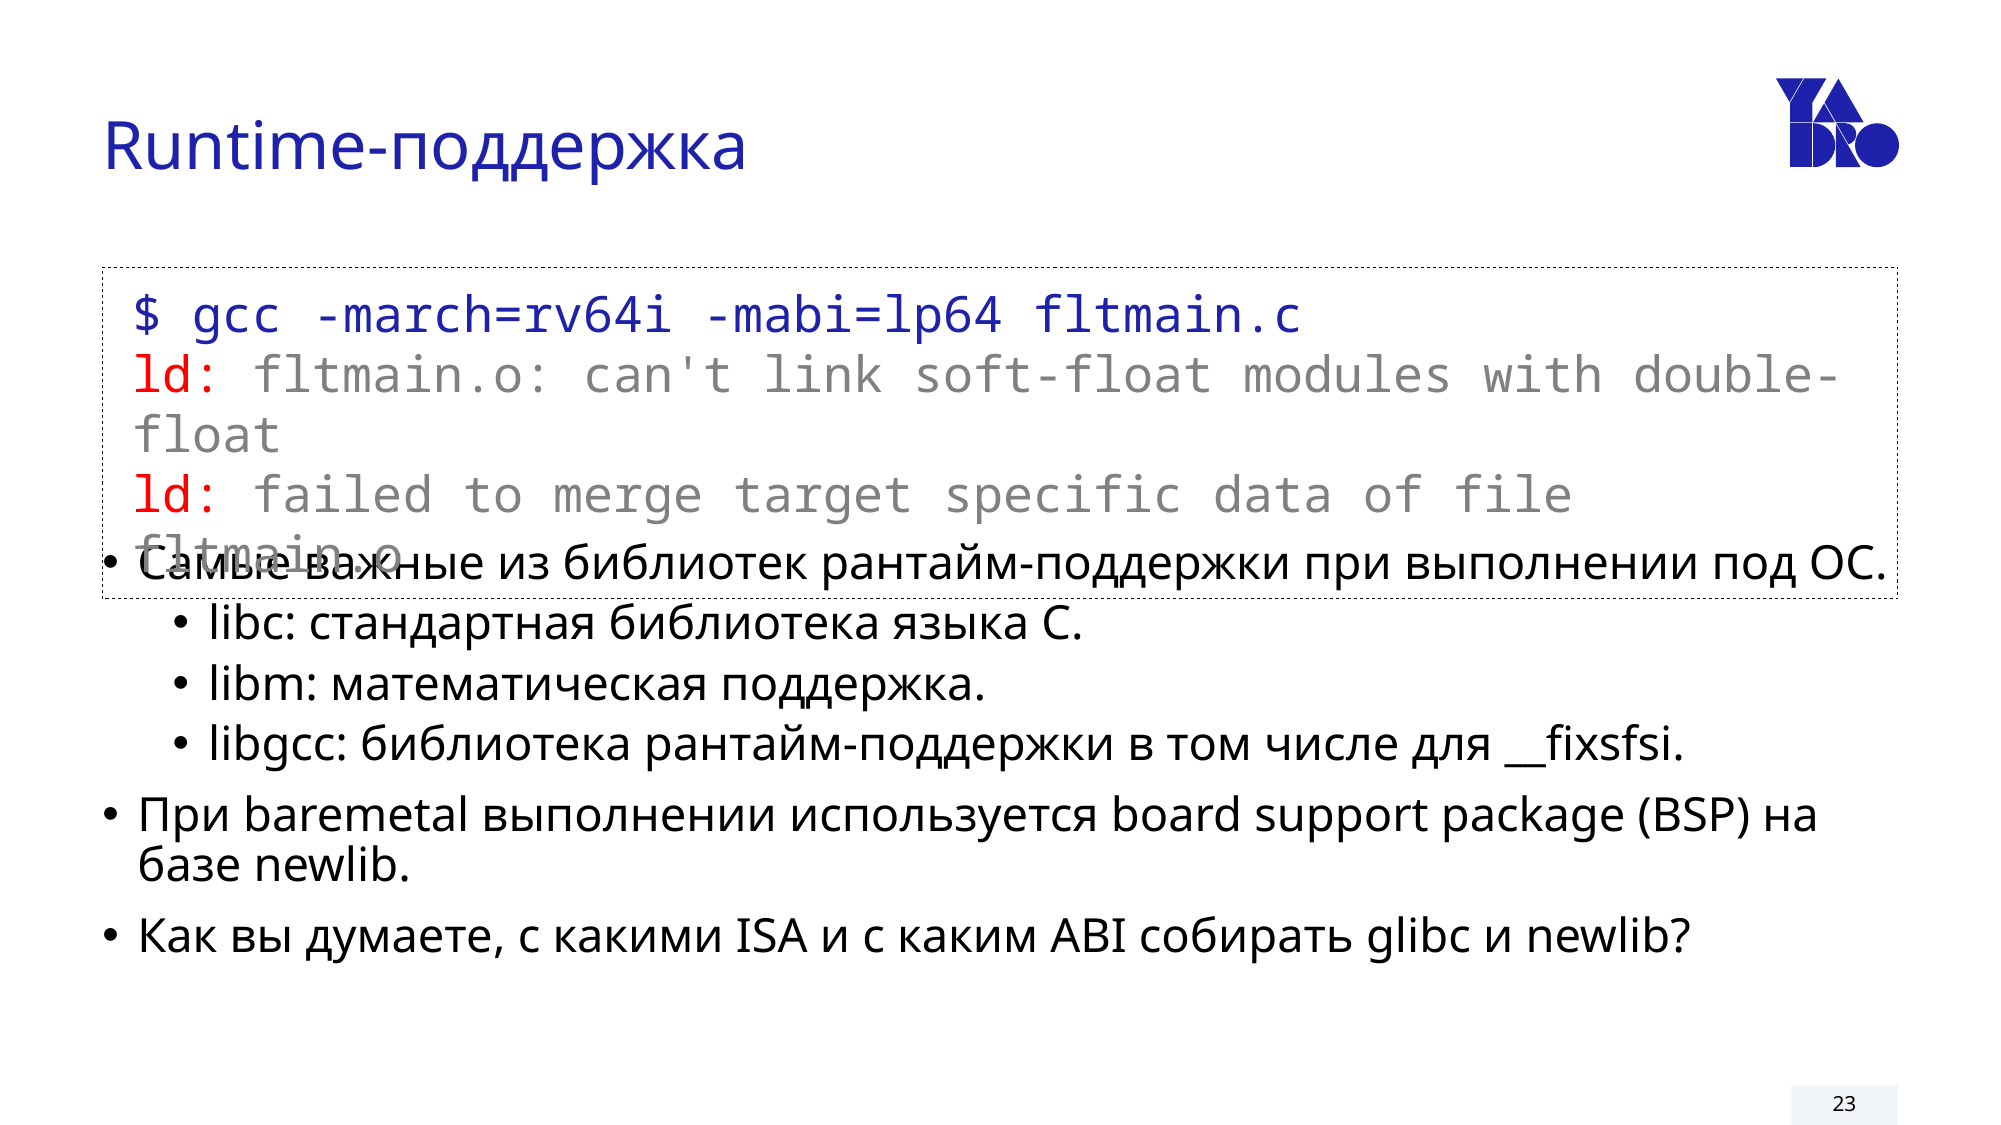

# Runtime-поддержка
$ gcc -march=rv64i -mabi=lp64 fltmain.c
ld: fltmain.o: can't link soft-float modules with double-float
ld: failed to merge target specific data of file fltmain.o
Самые важные из библиотек рантайм-поддержки при выполнении под ОС.
libc: стандартная библиотека языка C.
libm: математическая поддержка.
libgcc: библиотека рантайм-поддержки в том числе для __fixsfsi.
При baremetal выполнении используется board support package (BSP) на базе newlib.
Как вы думаете, с какими ISA и с каким ABI собирать glibc и newlib?